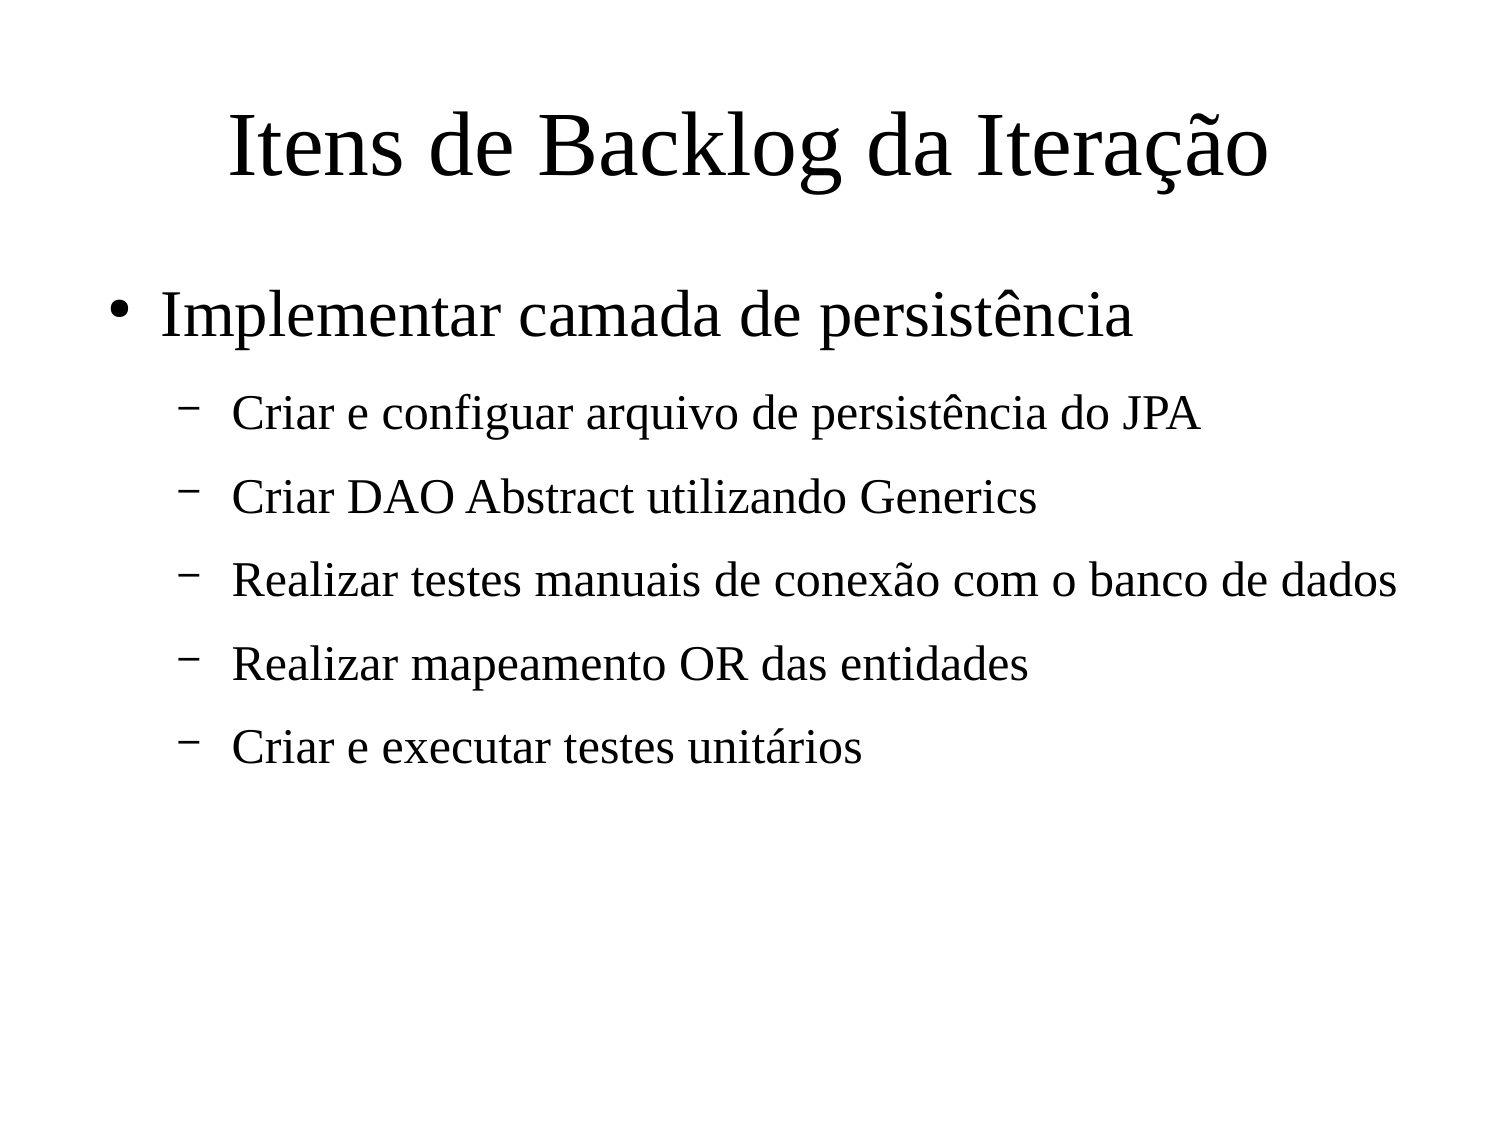

# Itens de Backlog da Iteração
Implementar camada de persistência
Criar e configuar arquivo de persistência do JPA
Criar DAO Abstract utilizando Generics
Realizar testes manuais de conexão com o banco de dados
Realizar mapeamento OR das entidades
Criar e executar testes unitários